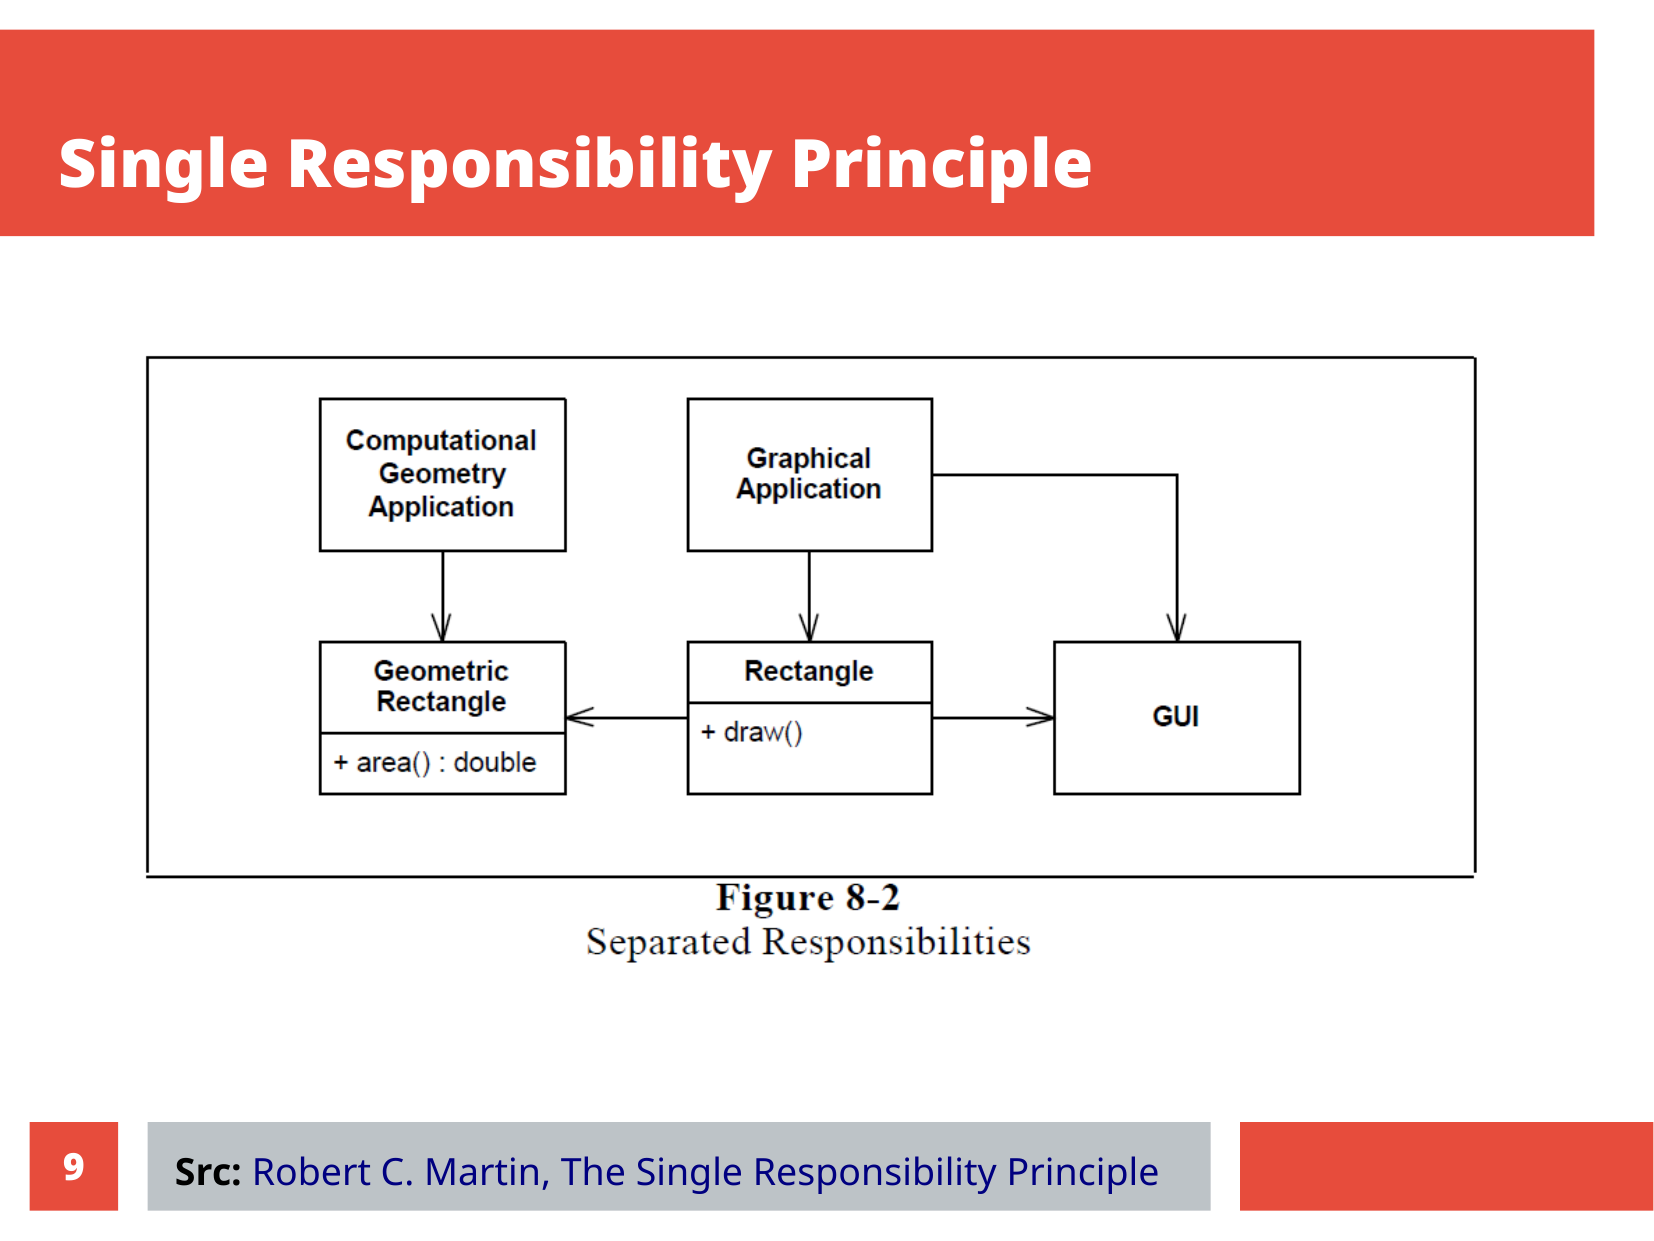

# Single Responsibility Principle
9
Src: Robert C. Martin, The Single Responsibility Principle